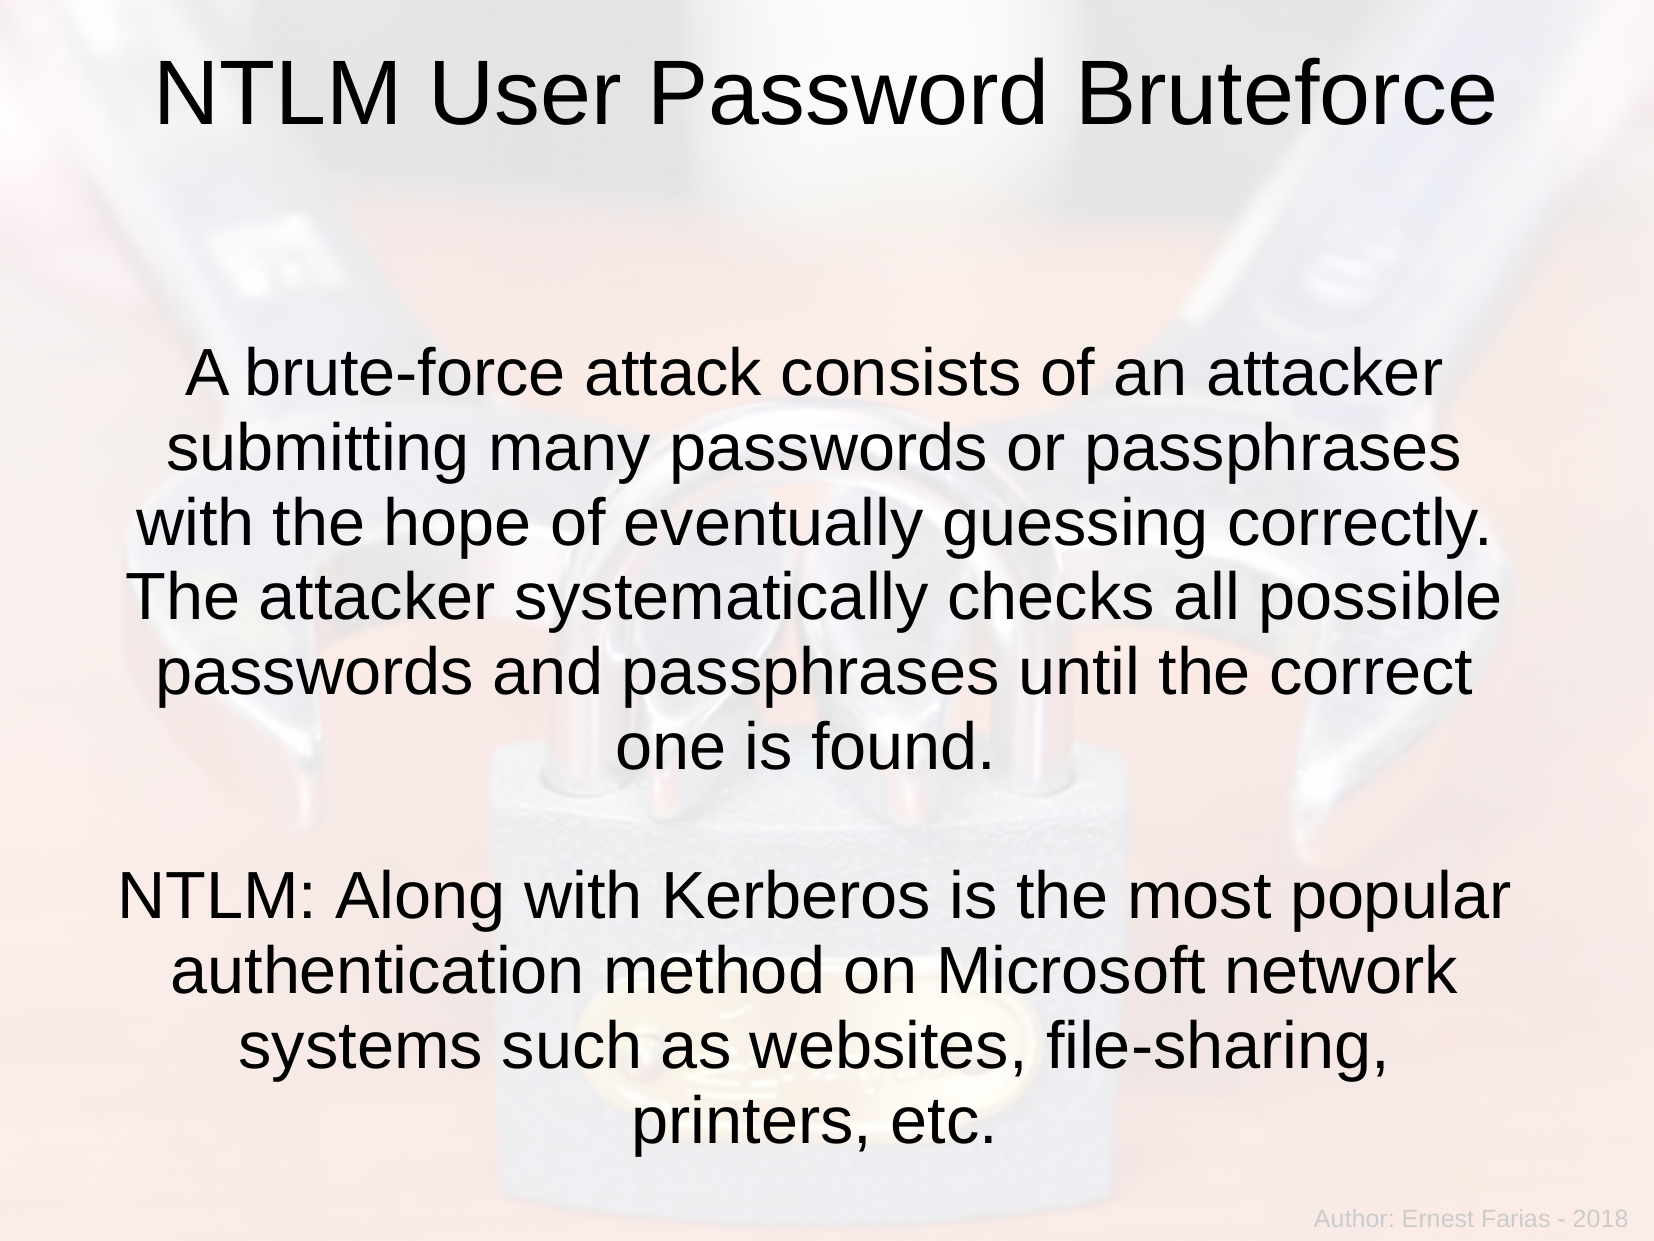

NTLM User Password Bruteforce
# A brute-force attack consists of an attacker submitting many passwords or passphrases with the hope of eventually guessing correctly. The attacker systematically checks all possible passwords and passphrases until the correct one is found.
NTLM: Along with Kerberos is the most popular authentication method on Microsoft network systems such as websites, file-sharing, printers, etc.
Author: Ernest Farias - 2018